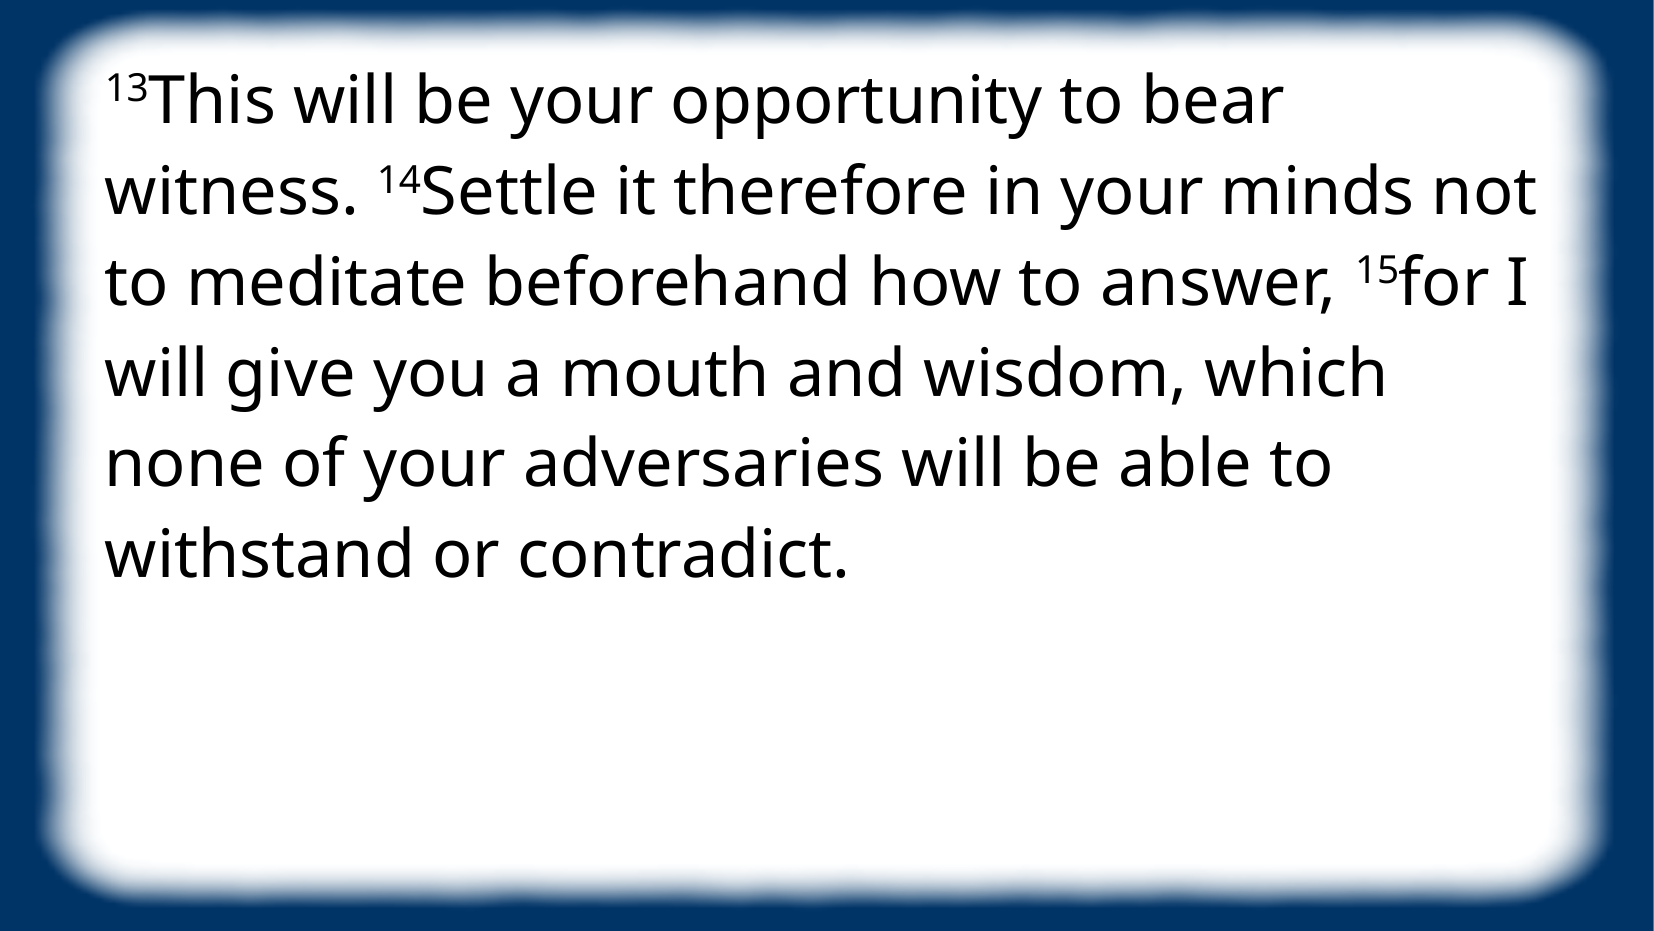

13This will be your opportunity to bear witness. 14Settle it therefore in your minds not to meditate beforehand how to answer, 15for I will give you a mouth and wisdom, which none of your adversaries will be able to withstand or contradict.